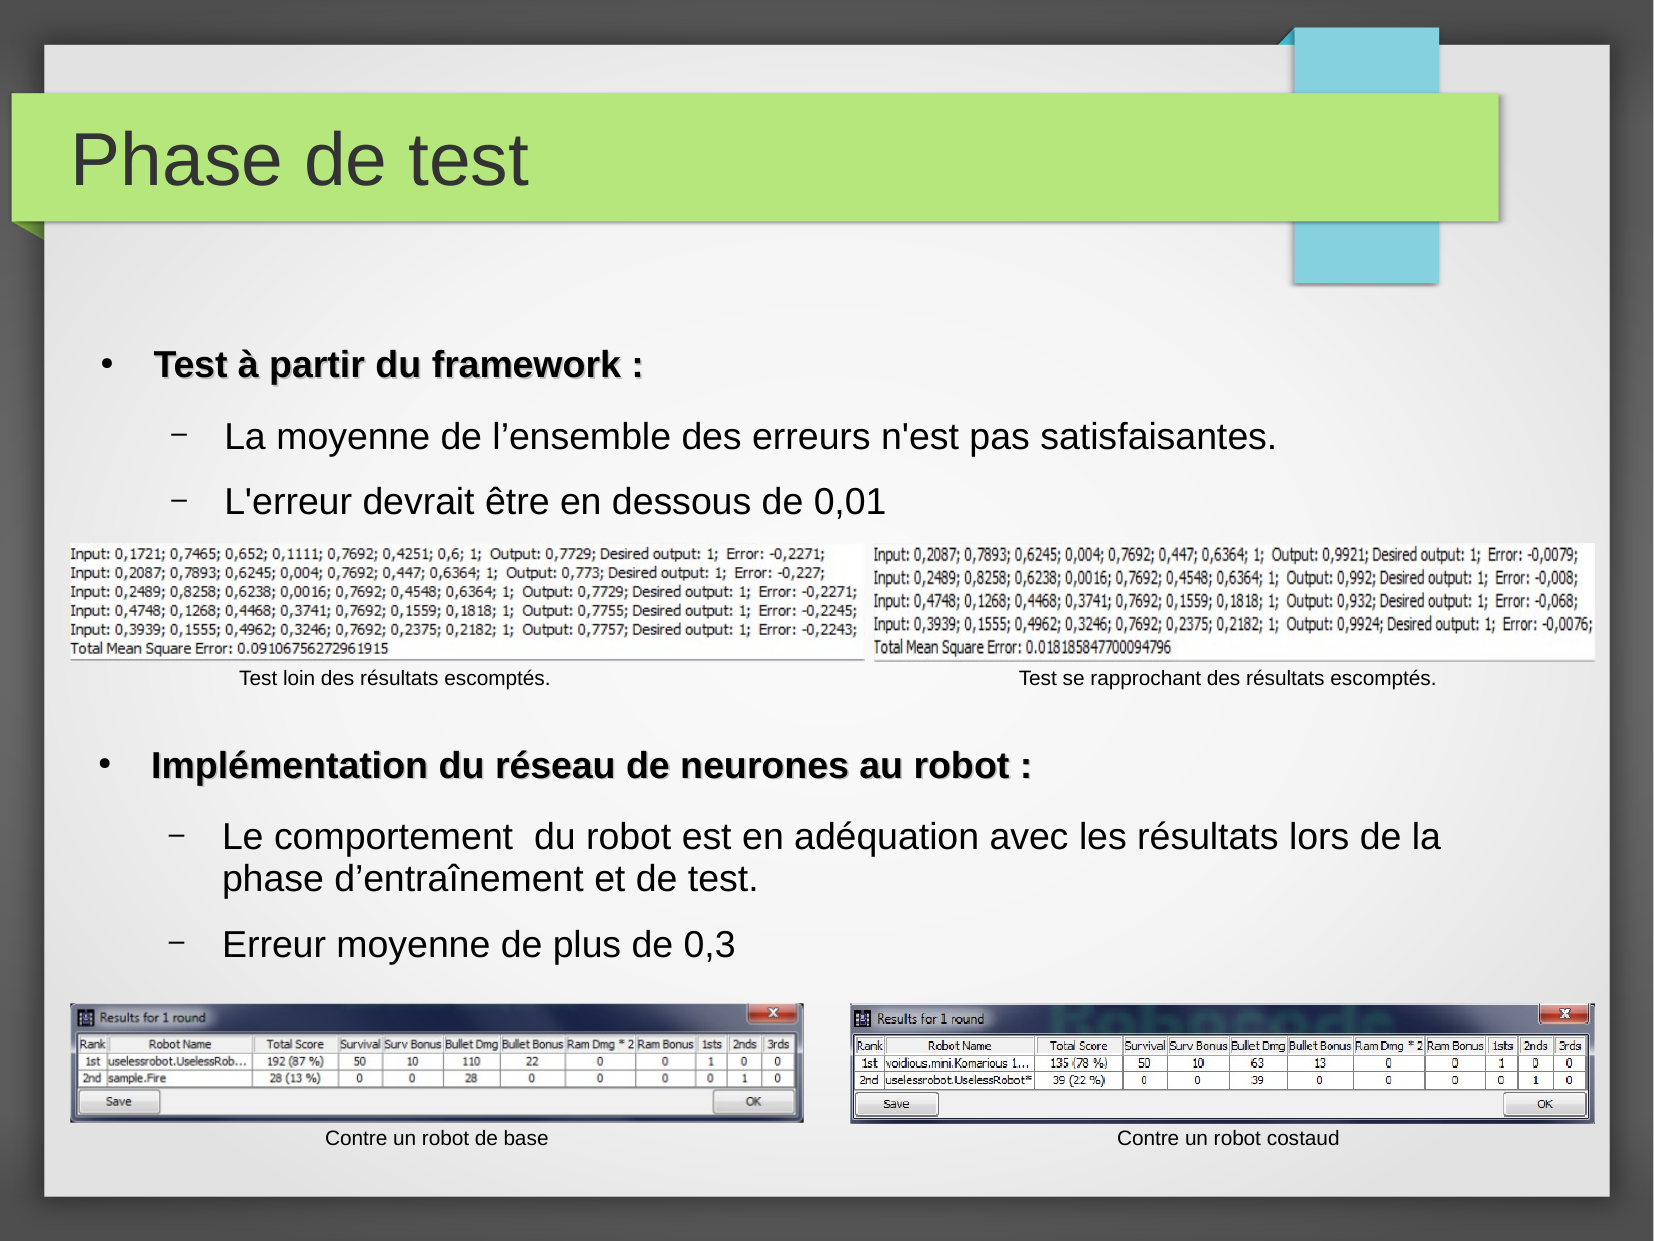

# Phase de test
Test à partir du framework :
La moyenne de l’ensemble des erreurs n'est pas satisfaisantes.
L'erreur devrait être en dessous de 0,01
Test loin des résultats escomptés.
Test se rapprochant des résultats escomptés.
Implémentation du réseau de neurones au robot :
Le comportement du robot est en adéquation avec les résultats lors de la phase d’entraînement et de test.
Erreur moyenne de plus de 0,3
Contre un robot de base
Contre un robot costaud